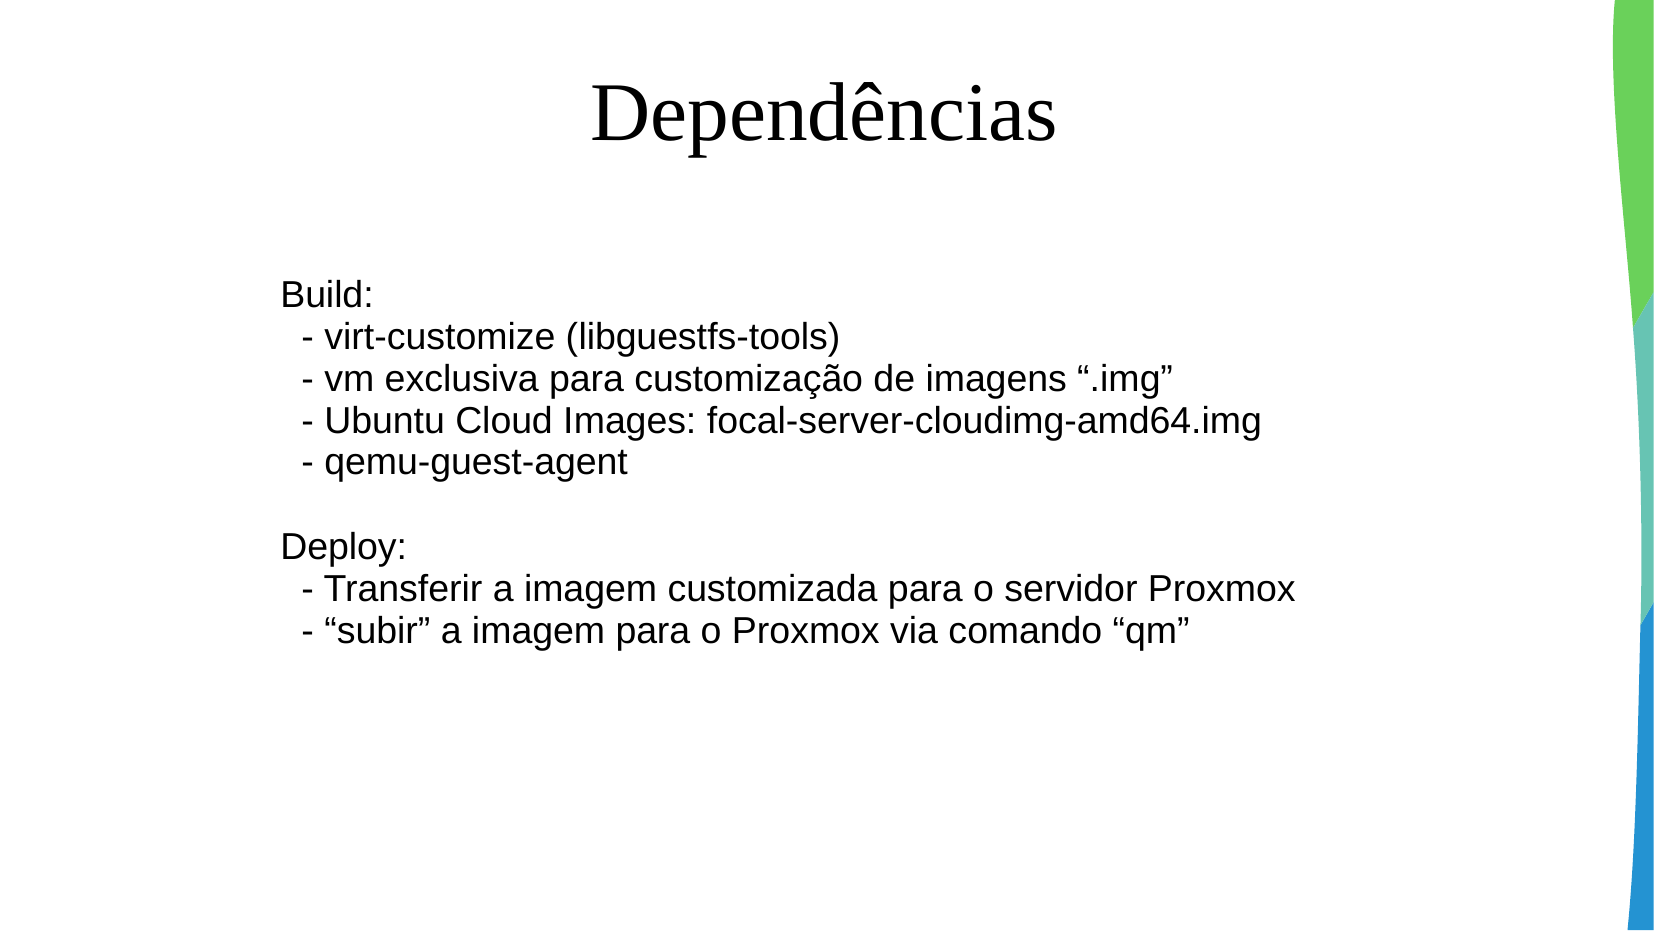

Dependências
Build:
 - virt-customize (libguestfs-tools)
 - vm exclusiva para customização de imagens “.img”
 - Ubuntu Cloud Images: focal-server-cloudimg-amd64.img
 - qemu-guest-agent
Deploy:
 - Transferir a imagem customizada para o servidor Proxmox
 - “subir” a imagem para o Proxmox via comando “qm”